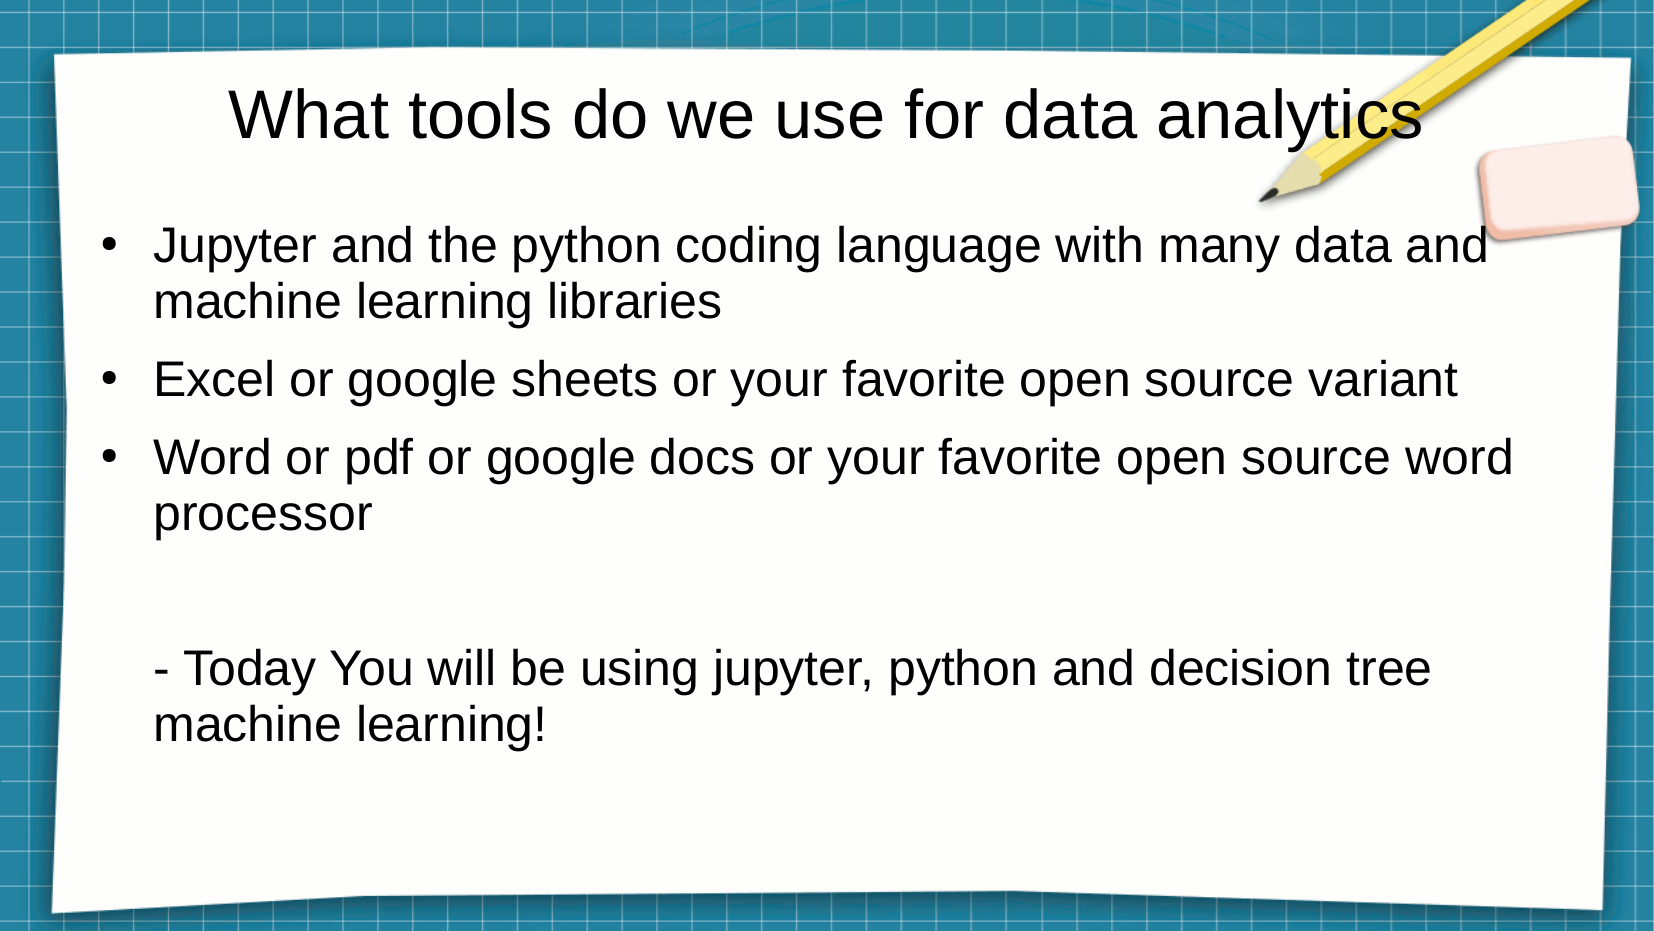

# What tools do we use for data analytics
Jupyter and the python coding language with many data and machine learning libraries
Excel or google sheets or your favorite open source variant
Word or pdf or google docs or your favorite open source word processor
- Today You will be using jupyter, python and decision tree machine learning!